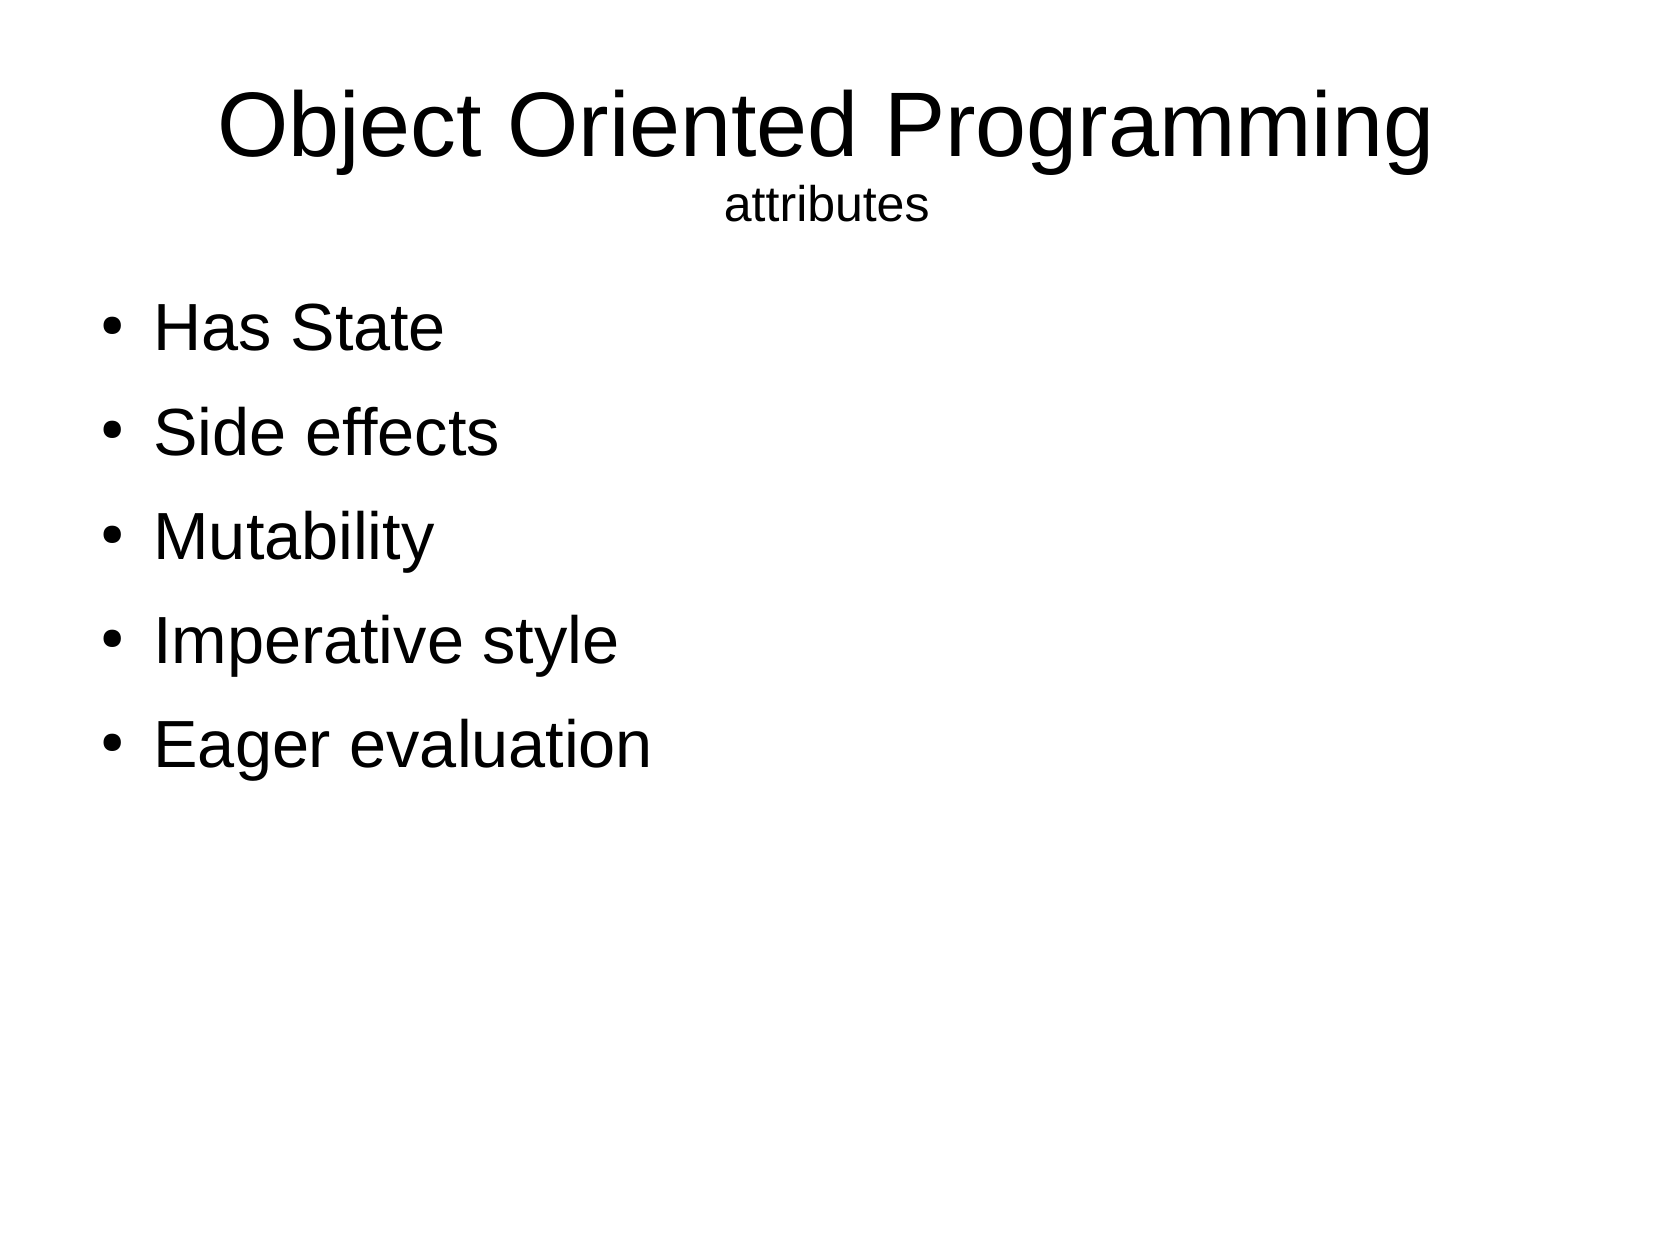

# Object Oriented Programming attributes
Has State
Side effects
Mutability
Imperative style
Eager evaluation